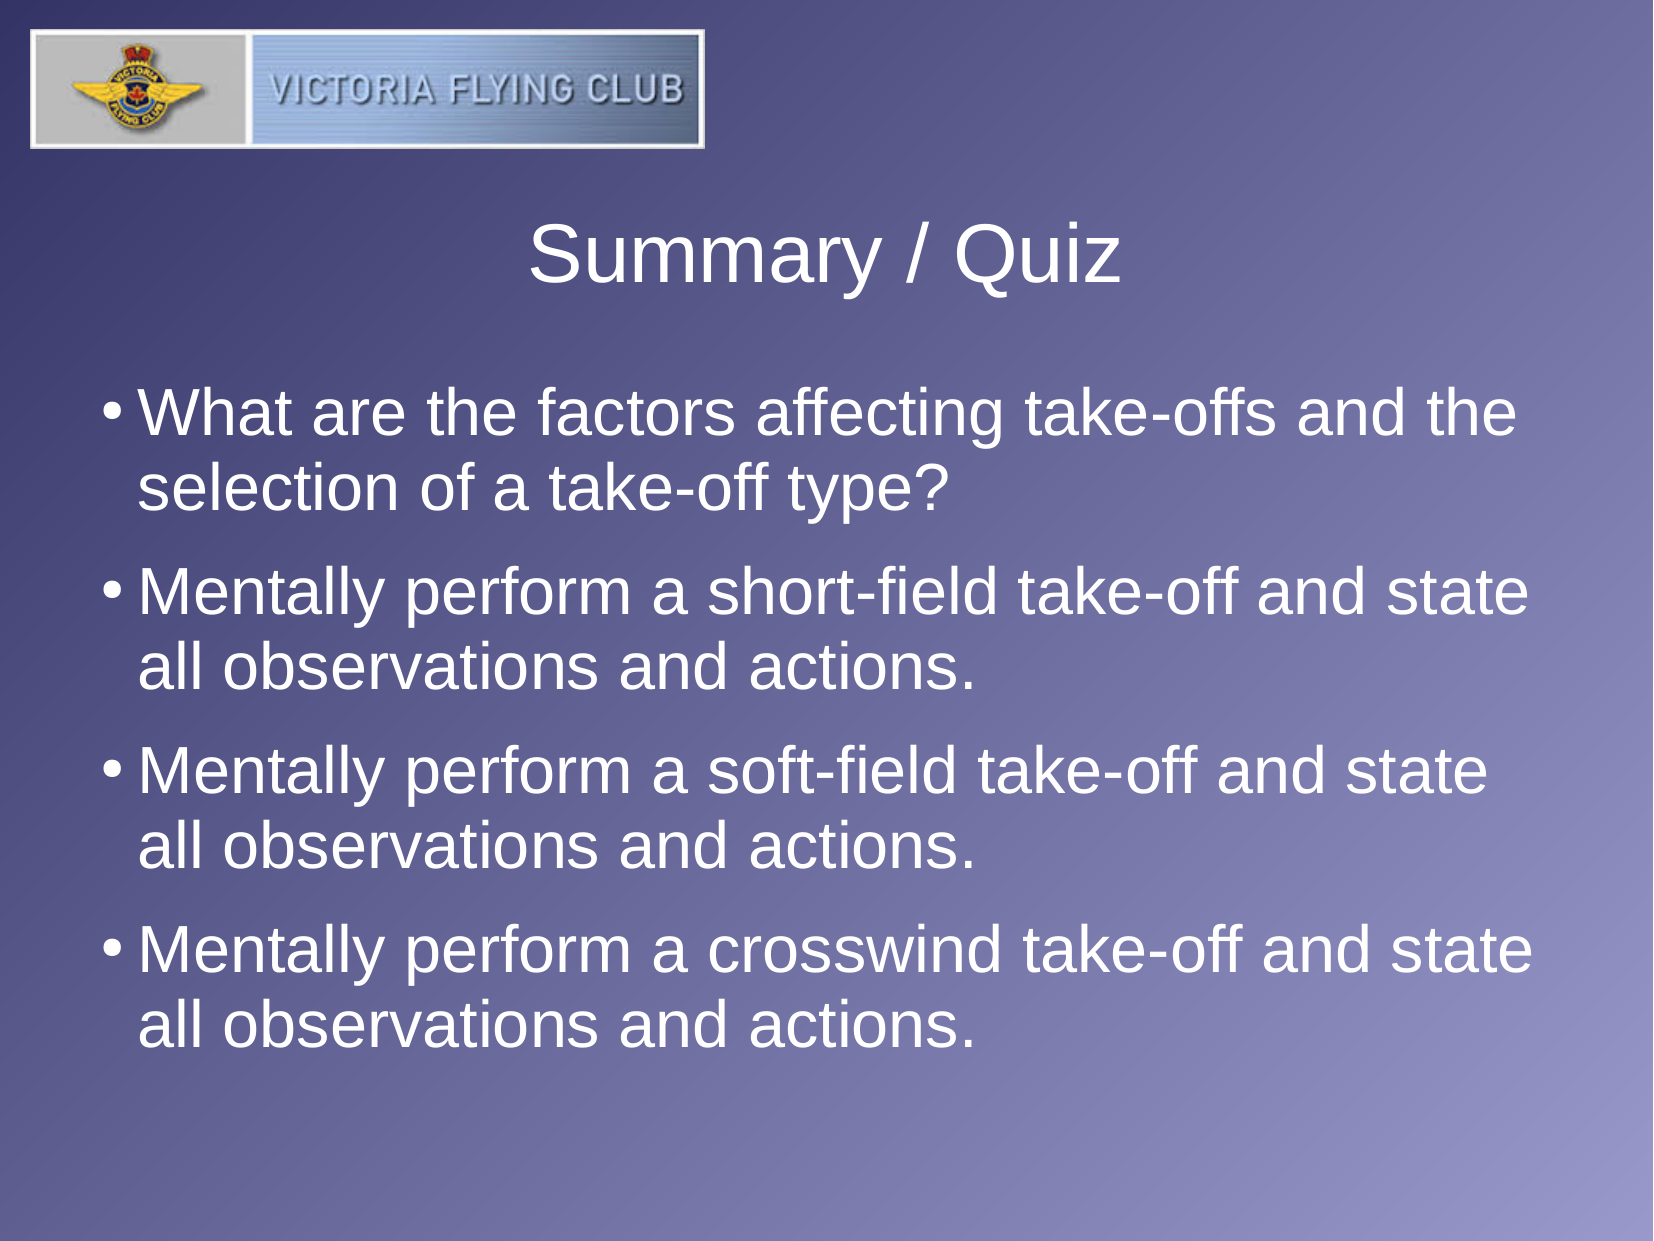

# Summary / Quiz
What are the factors affecting take-offs and the selection of a take-off type?
Mentally perform a short-field take-off and state all observations and actions.
Mentally perform a soft-field take-off and state all observations and actions.
Mentally perform a crosswind take-off and state all observations and actions.